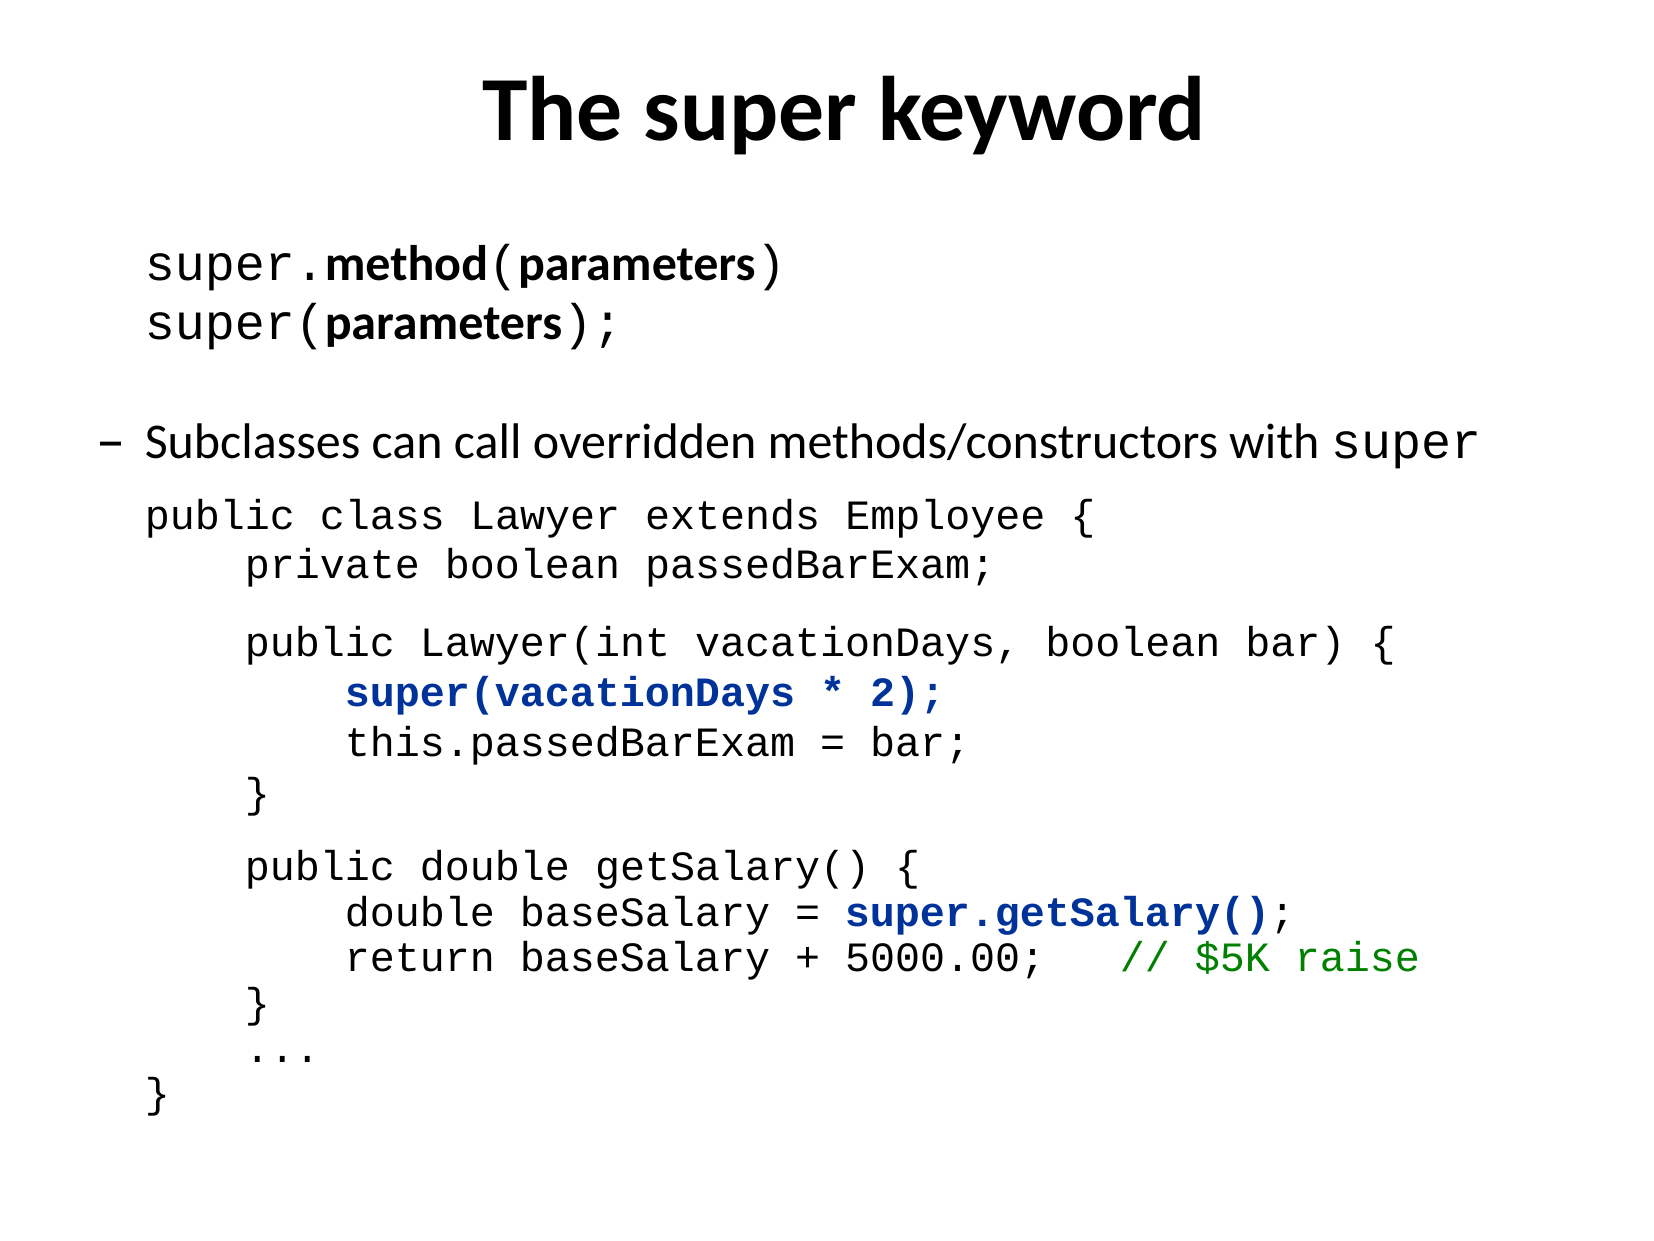

# The super keyword
	super.method(parameters)
	super(parameters);
Subclasses can call overridden methods/constructors with super
	public class Lawyer extends Employee {
	 private boolean passedBarExam;
	 public Lawyer(int vacationDays, boolean bar) {
	 super(vacationDays * 2);
	 this.passedBarExam = bar;
	 }
	 public double getSalary() {
	 double baseSalary = super.getSalary();
	 return baseSalary + 5000.00; // $5K raise
	 }
	 ...
	}